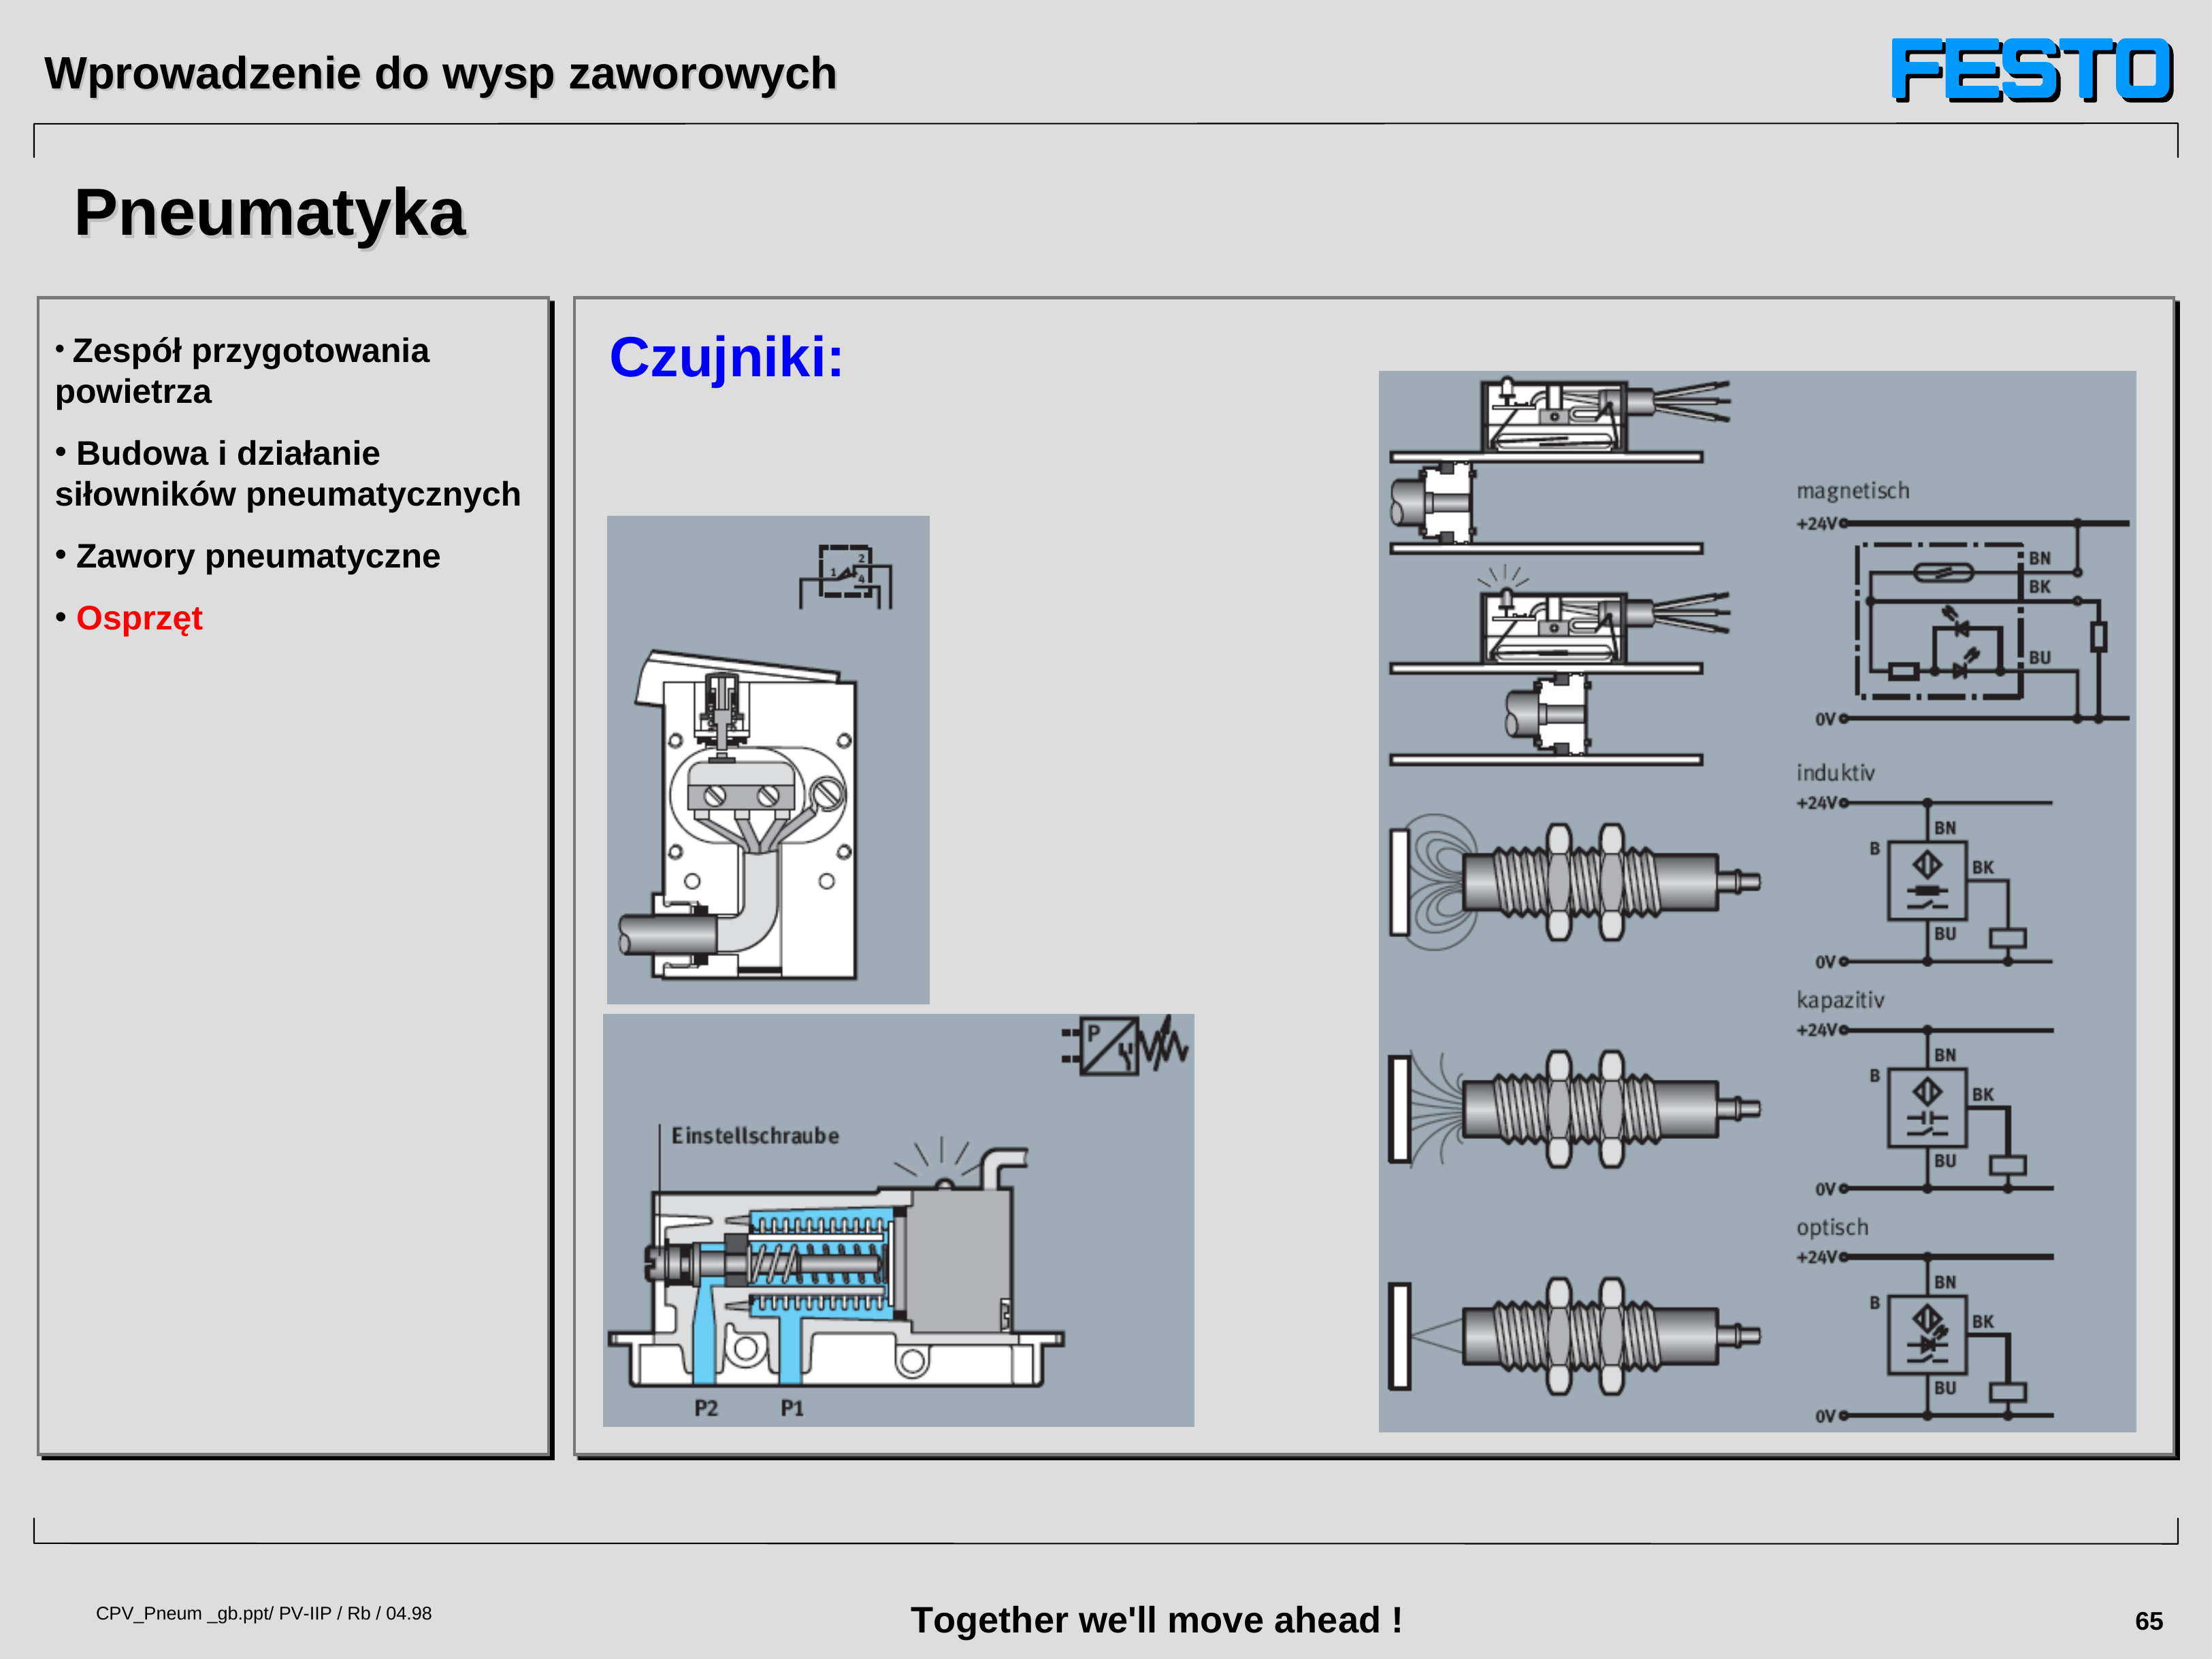

# Pneumatyka
Czujniki:
 Zespół przygotowania powietrza
 Budowa i działanie siłowników pneumatycznych
 Zawory pneumatyczne
 Osprzęt
CPV_Pneum _gb.ppt/ PV-IIP / Rb / 04.98
Together we'll move ahead !
65